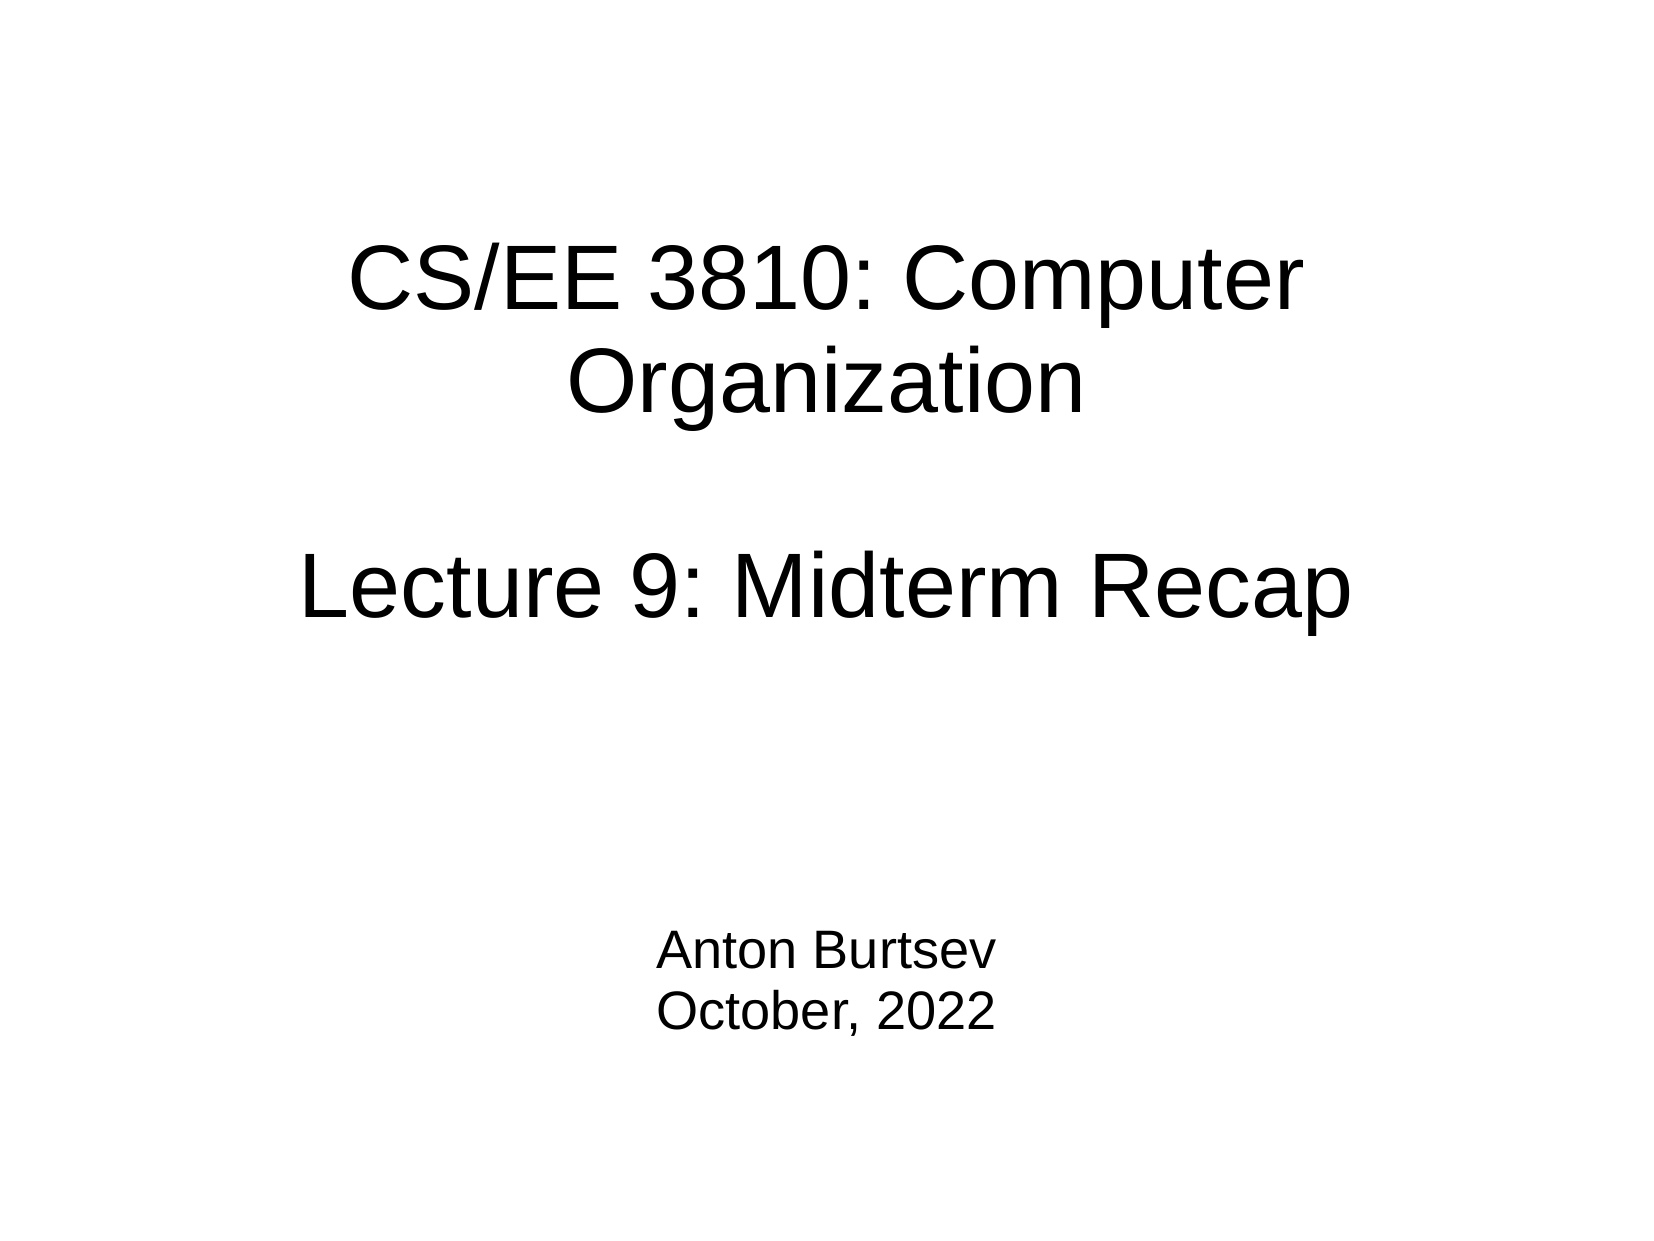

# CS/EE 3810: Computer Organization Lecture 9: Midterm Recap
Anton Burtsev
October, 2022